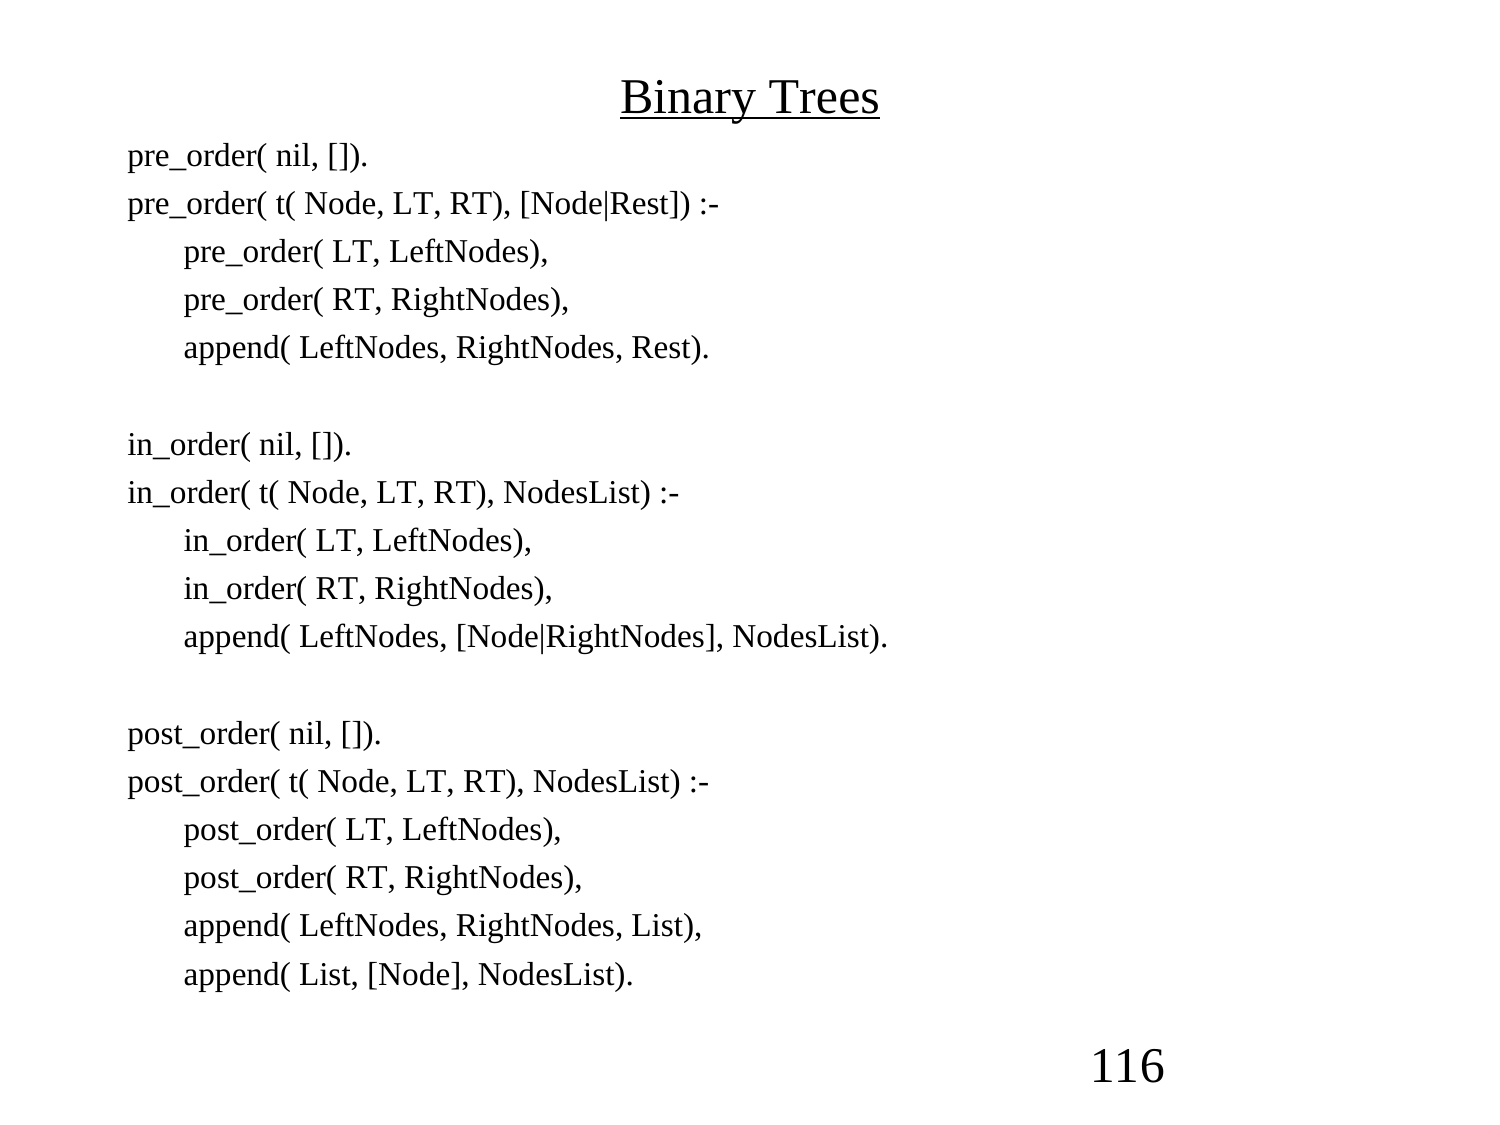

# Binary Trees
pre_order( nil, []).
pre_order( t( Node, LT, RT), [Node|Rest]) :-
	pre_order( LT, LeftNodes),
	pre_order( RT, RightNodes),
	append( LeftNodes, RightNodes, Rest).
in_order( nil, []).
in_order( t( Node, LT, RT), NodesList) :-
	in_order( LT, LeftNodes),
	in_order( RT, RightNodes),
	append( LeftNodes, [Node|RightNodes], NodesList).
post_order( nil, []).
post_order( t( Node, LT, RT), NodesList) :-
	post_order( LT, LeftNodes),
	post_order( RT, RightNodes),
	append( LeftNodes, RightNodes, List),
	append( List, [Node], NodesList).
116